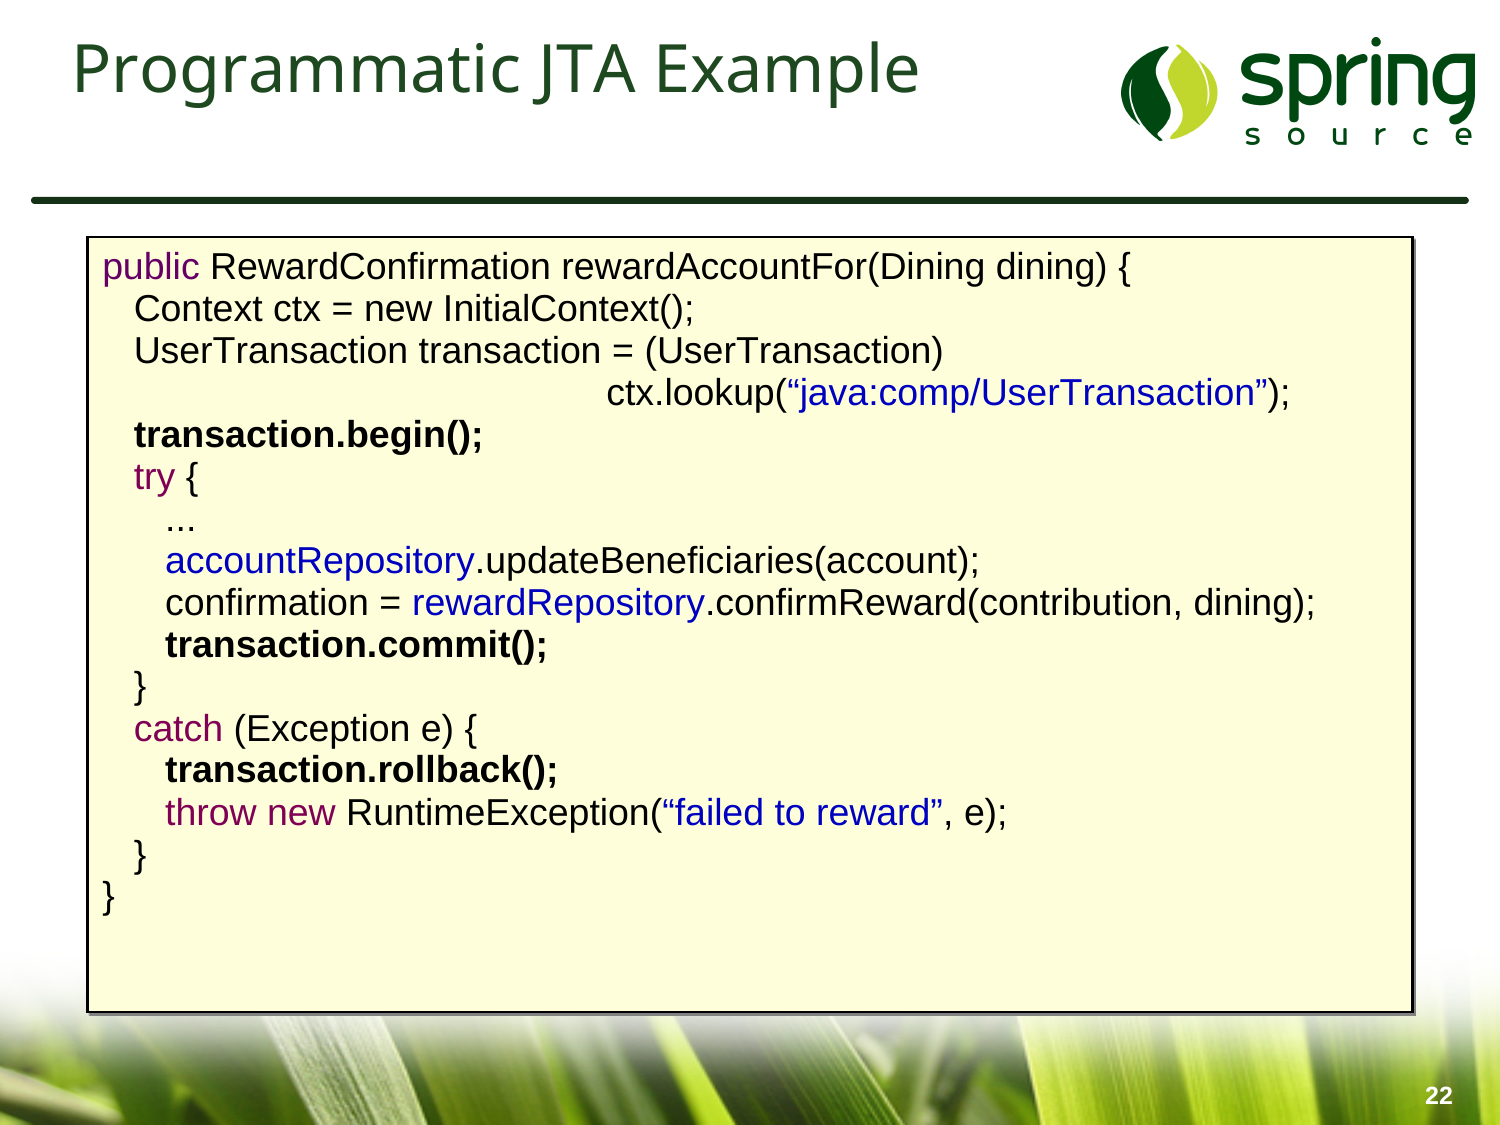

# Programmatic JTA Example
public RewardConfirmation rewardAccountFor(Dining dining) {
 Context ctx = new InitialContext();
 UserTransaction transaction = (UserTransaction)
 ctx.lookup(“java:comp/UserTransaction”);
 transaction.begin();
 try {
 ...
 accountRepository.updateBeneficiaries(account);
 confirmation = rewardRepository.confirmReward(contribution, dining);
 transaction.commit();
 }
 catch (Exception e) {
 transaction.rollback();
 throw new RuntimeException(“failed to reward”, e);
 }
}